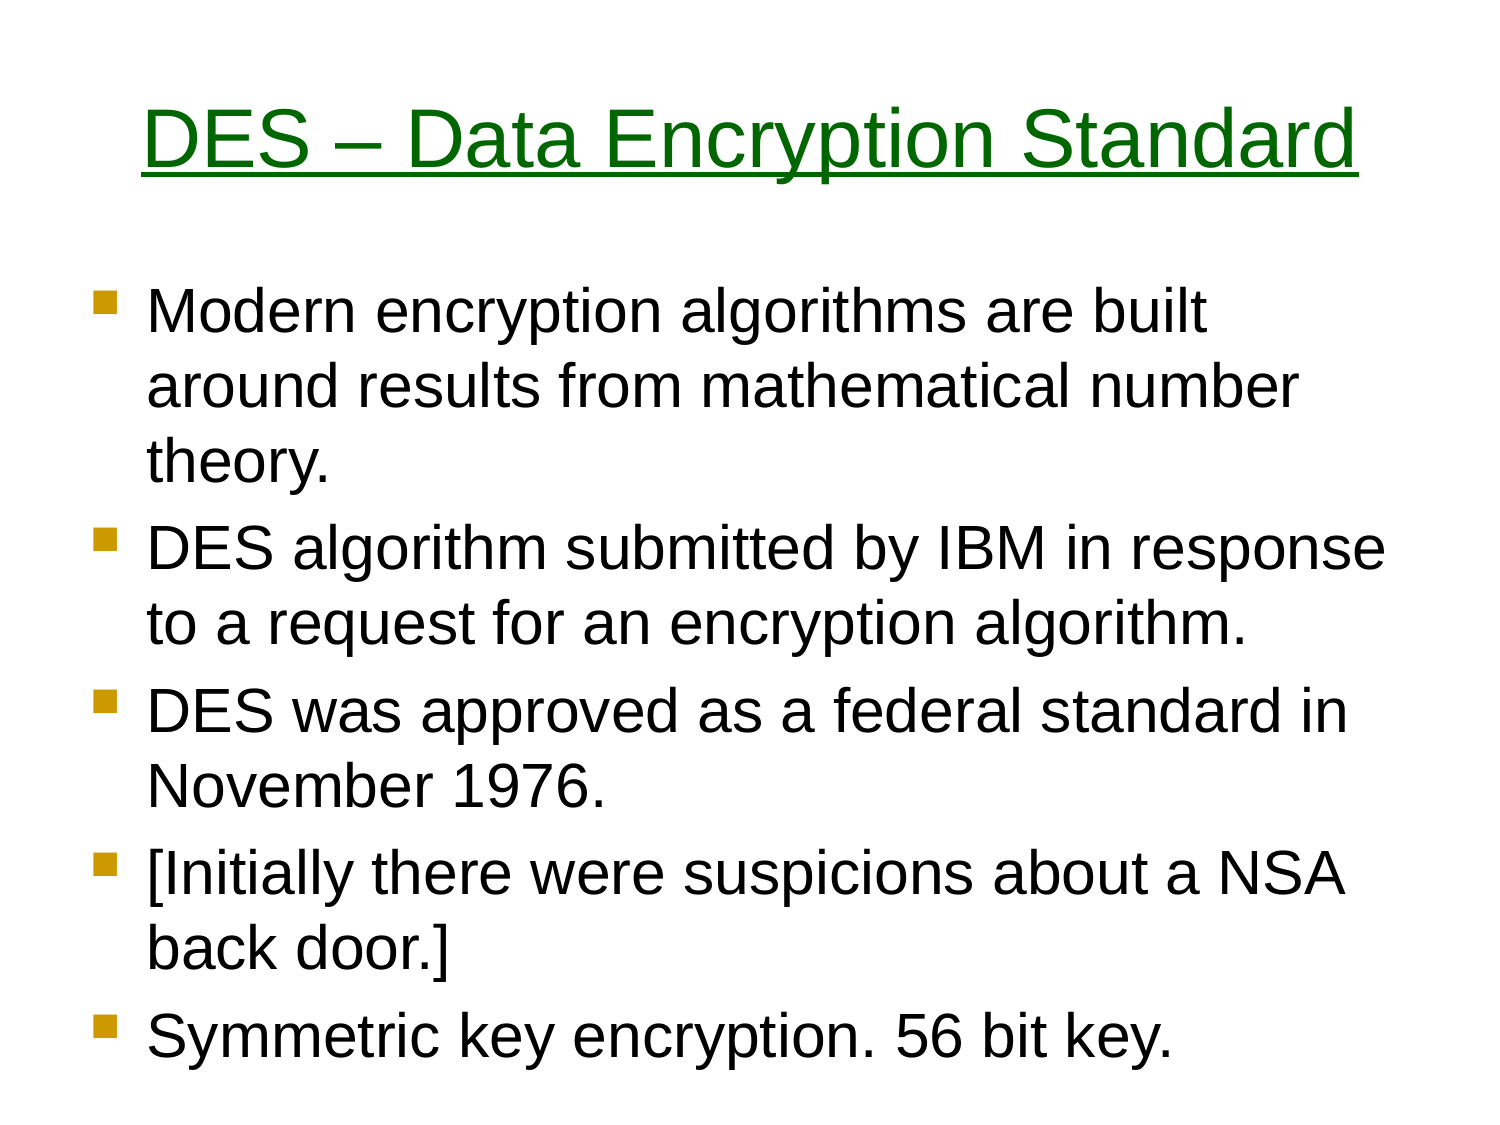

# DES – Data Encryption Standard
Modern encryption algorithms are built around results from mathematical number theory.
DES algorithm submitted by IBM in response to a request for an encryption algorithm.
DES was approved as a federal standard in November 1976.
[Initially there were suspicions about a NSA back door.]
Symmetric key encryption. 56 bit key.